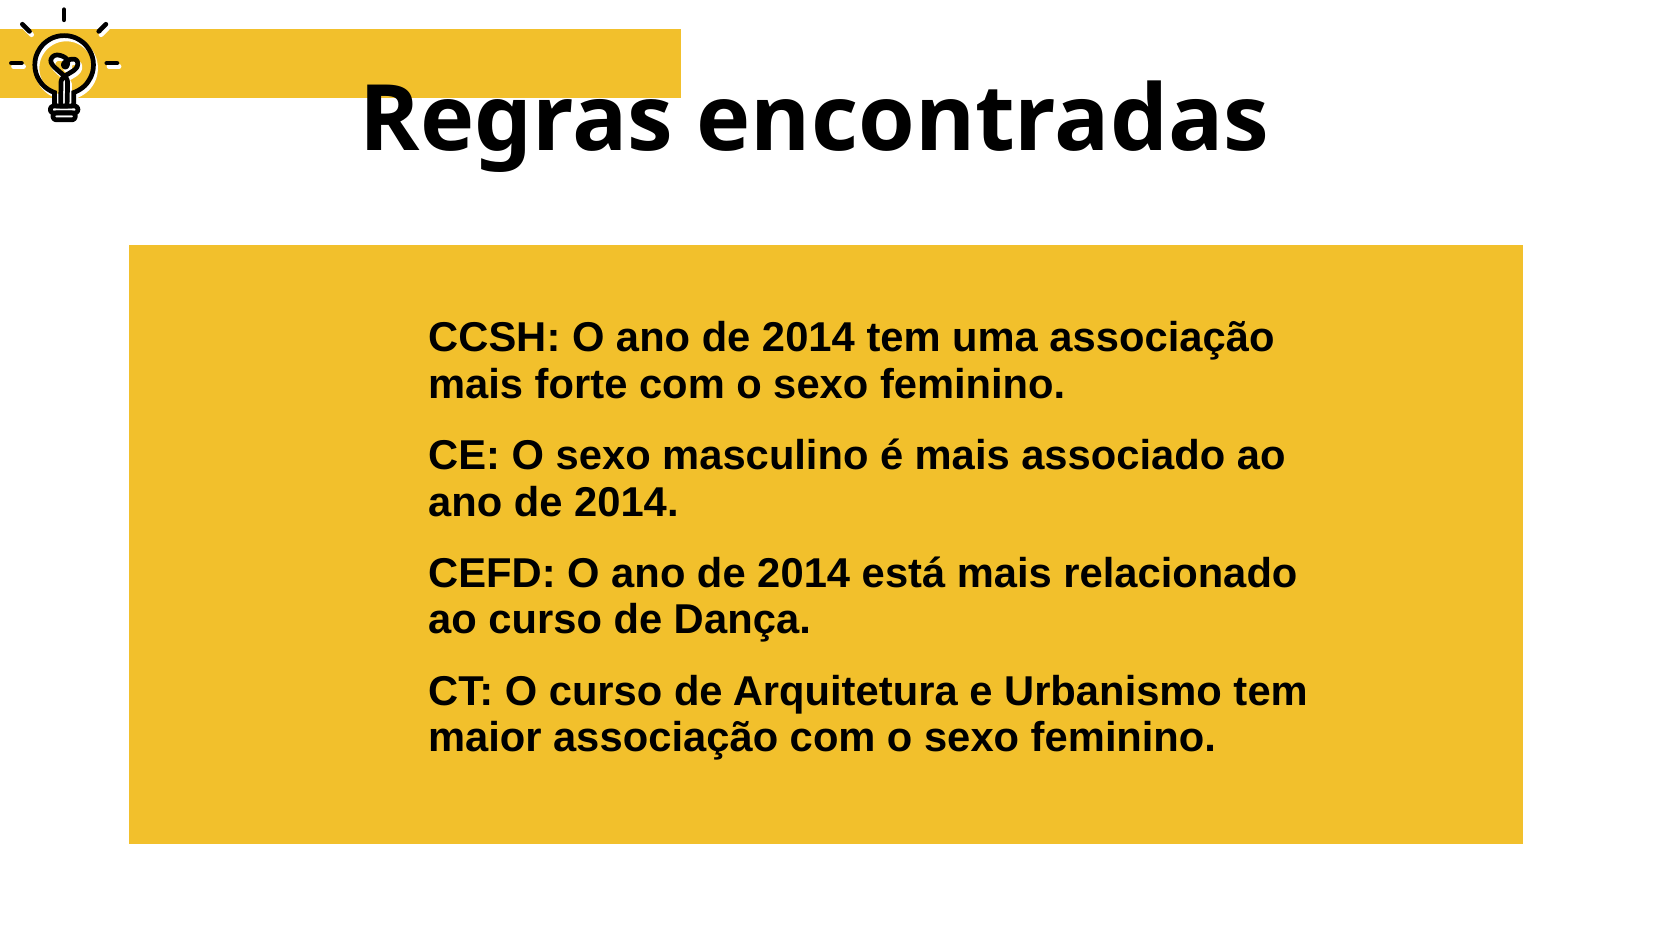

# Regras encontradas
CCSH: O ano de 2014 tem uma associação mais forte com o sexo feminino.
CE: O sexo masculino é mais associado ao ano de 2014.
CEFD: O ano de 2014 está mais relacionado ao curso de Dança.
CT: O curso de Arquitetura e Urbanismo tem maior associação com o sexo feminino.